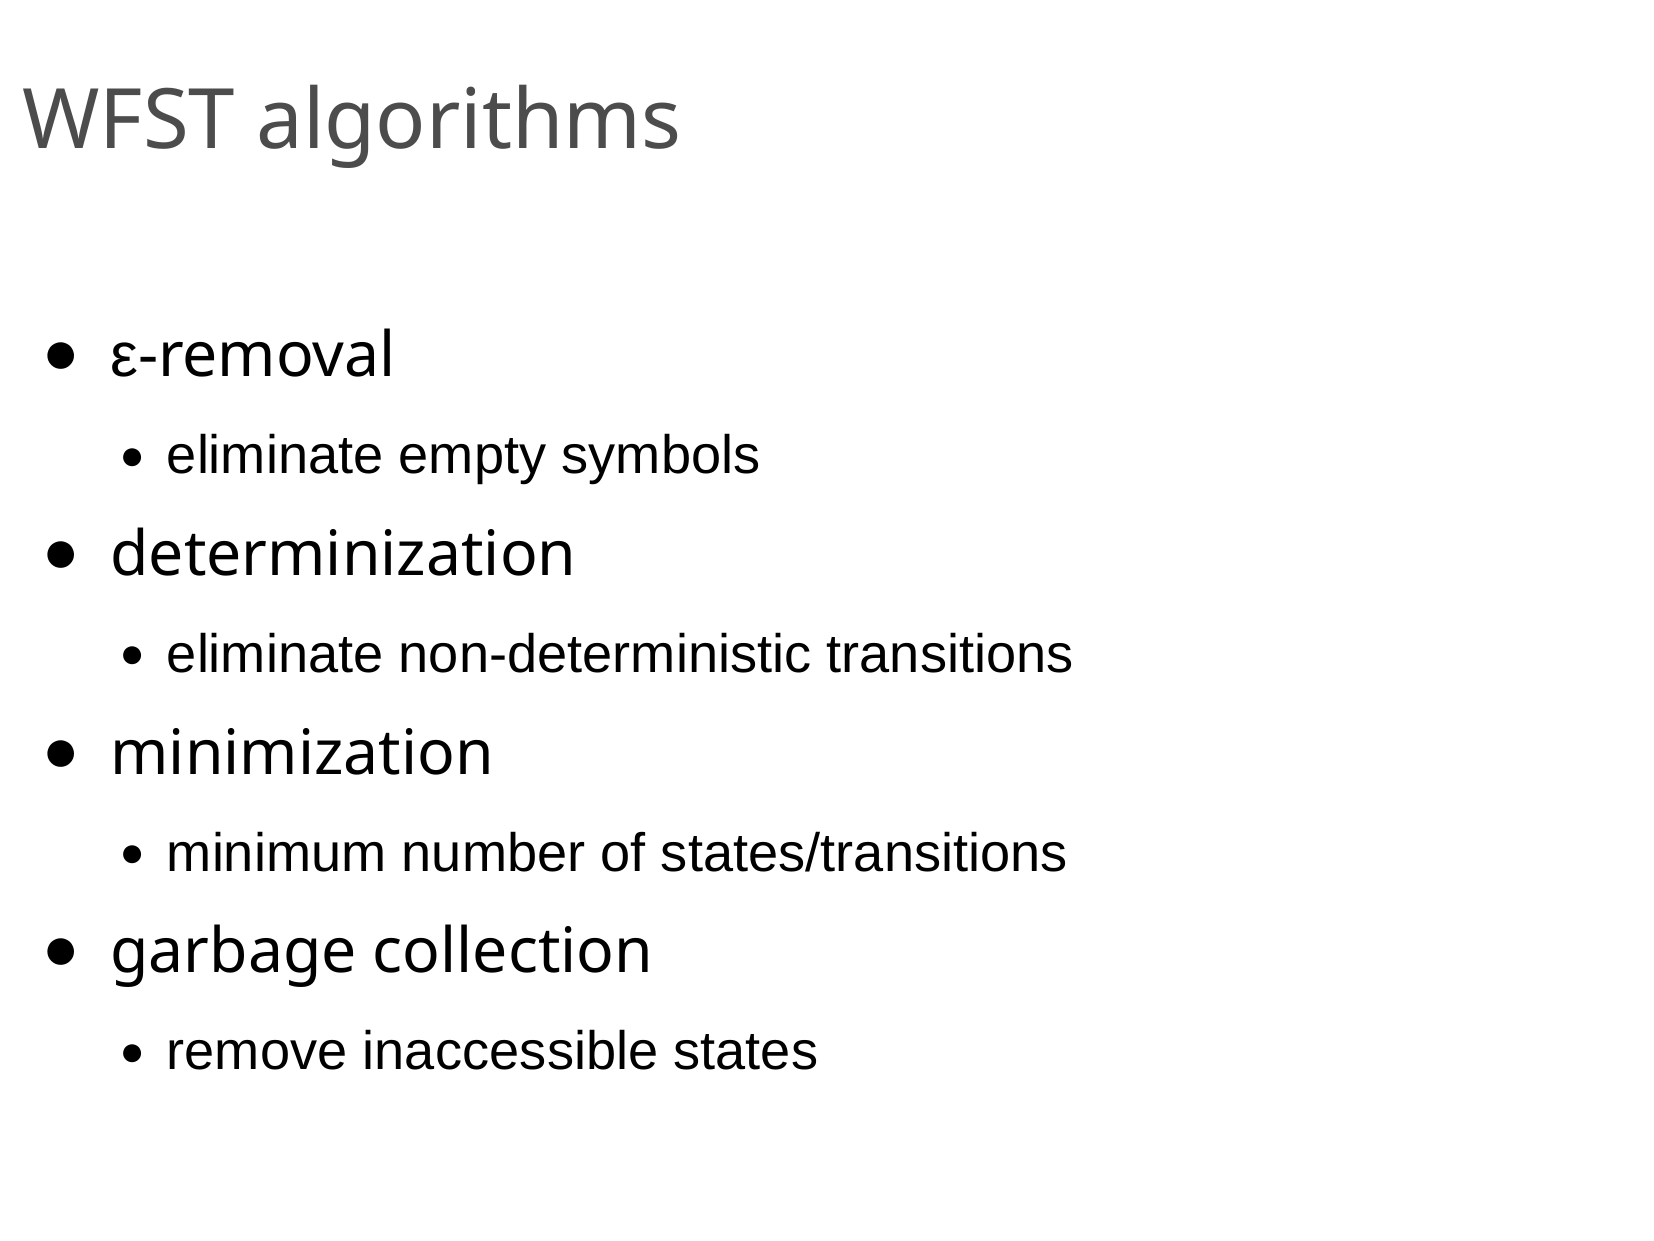

# WFST algorithms
ε-removal
eliminate empty symbols
determinization
eliminate non-deterministic transitions
minimization
minimum number of states/transitions
garbage collection
remove inaccessible states